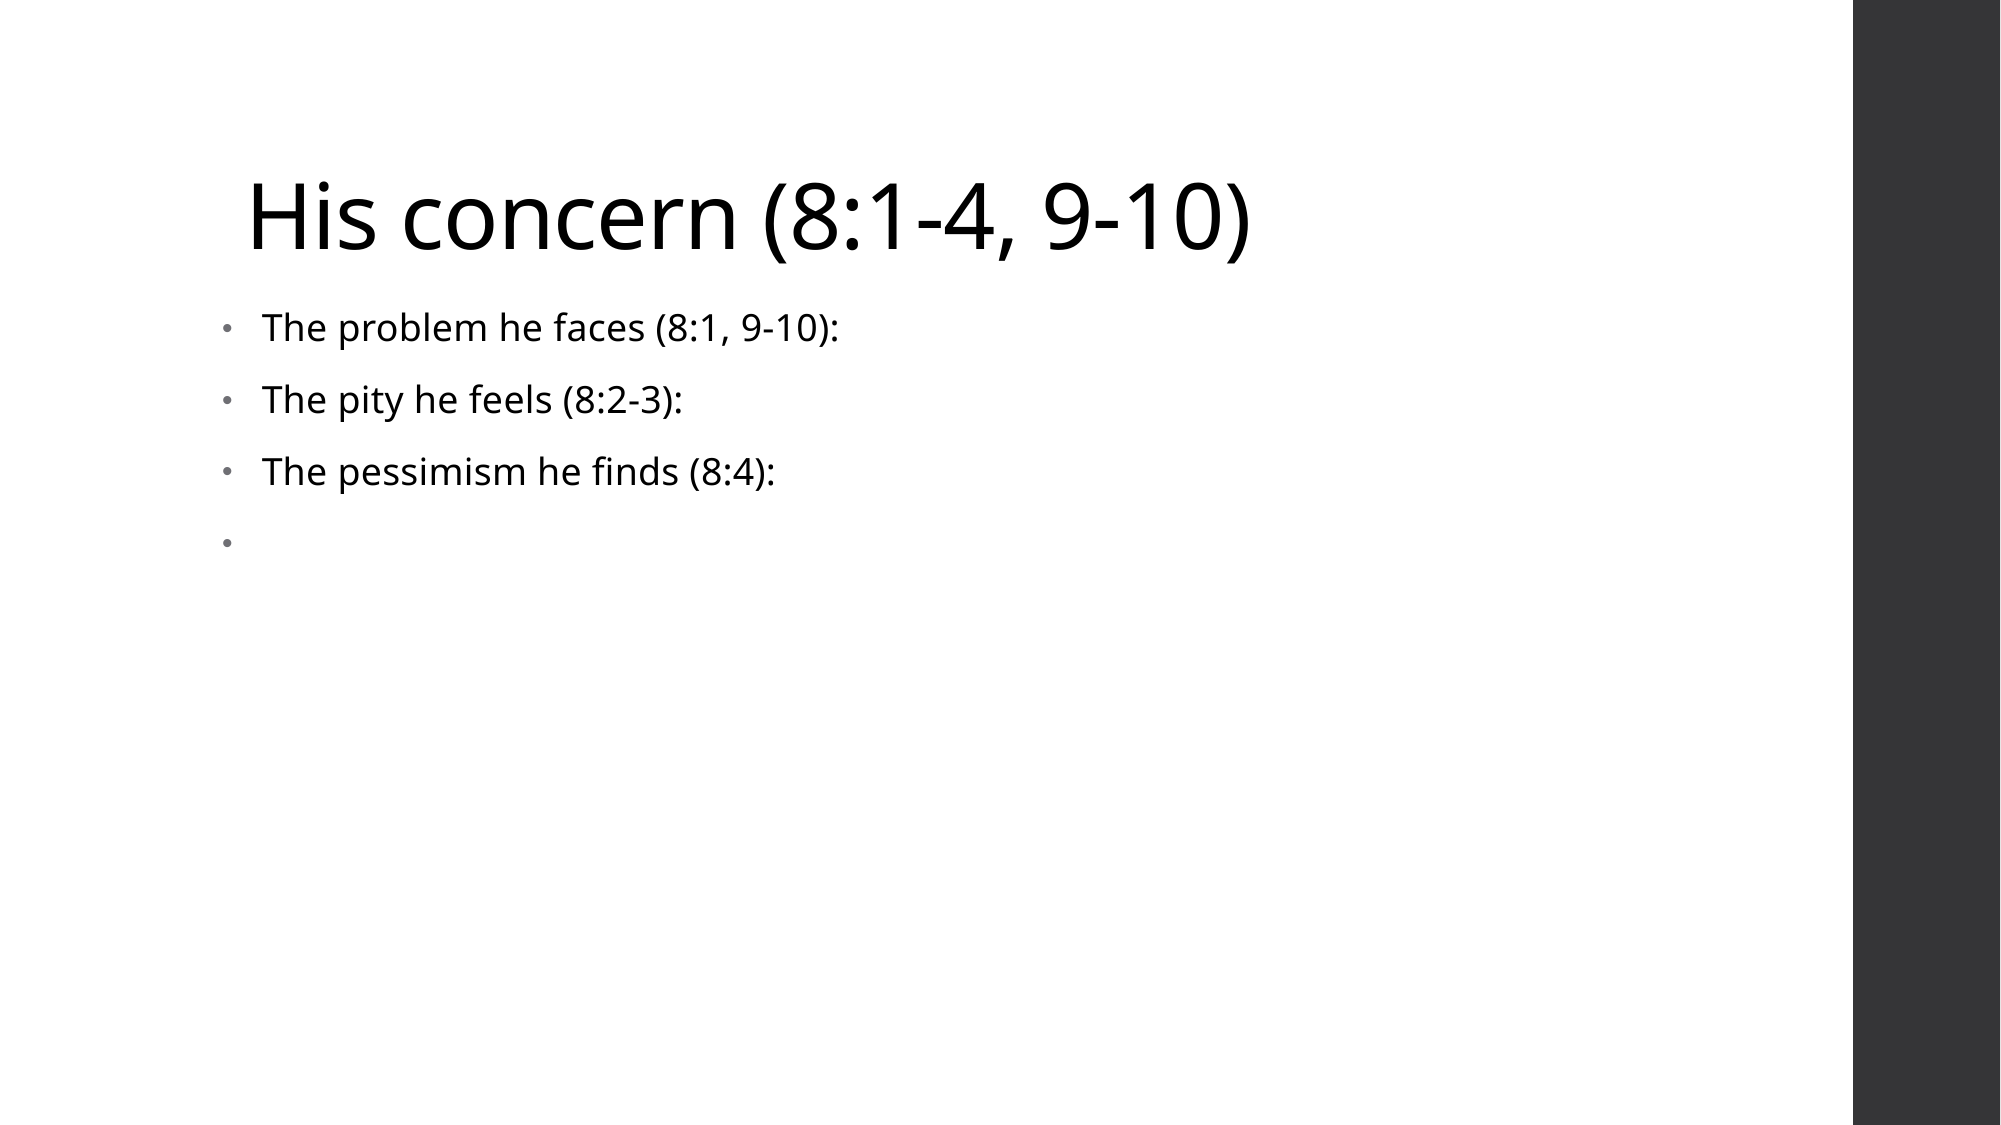

# His concern (8:1-4, 9-10)
 The problem he faces (8:1, 9-10):
 The pity he feels (8:2-3):
 The pessimism he finds (8:4):